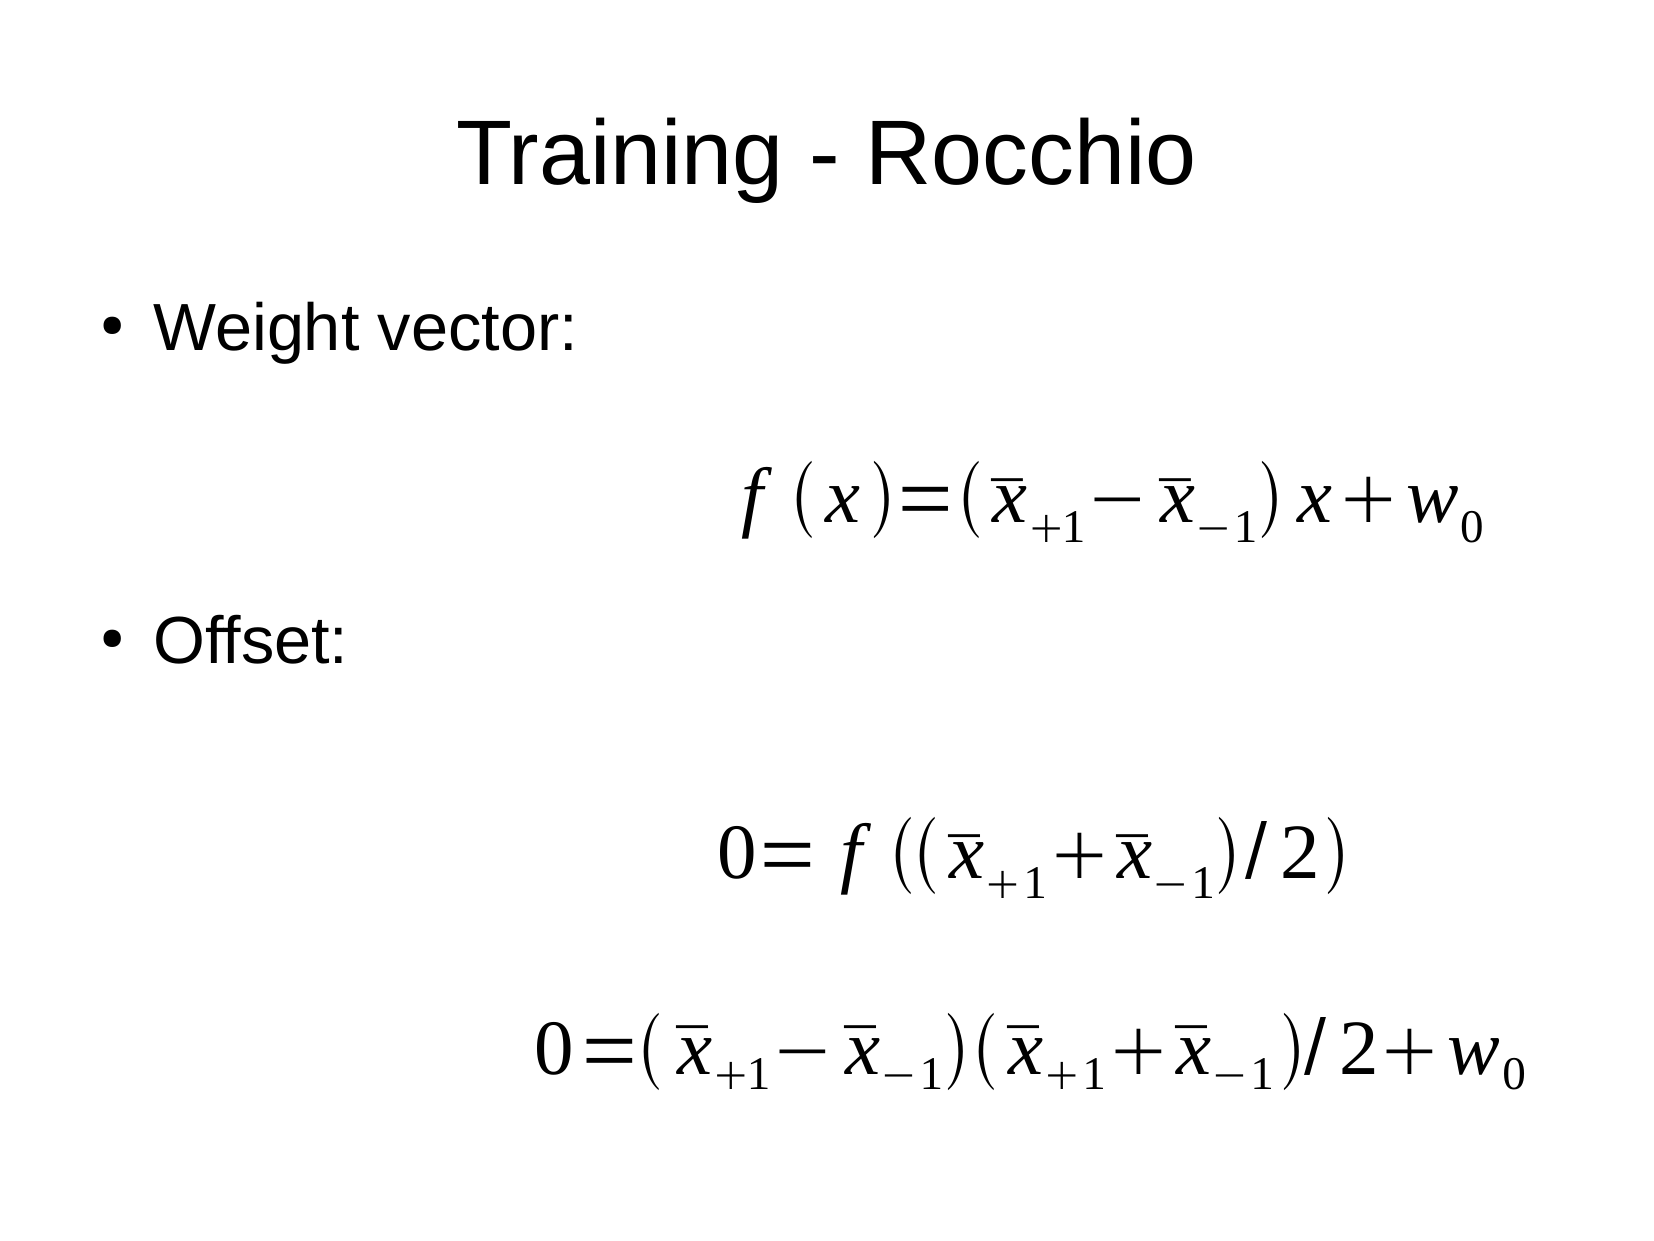

# Training - Rocchio
Weight vector:
Offset: